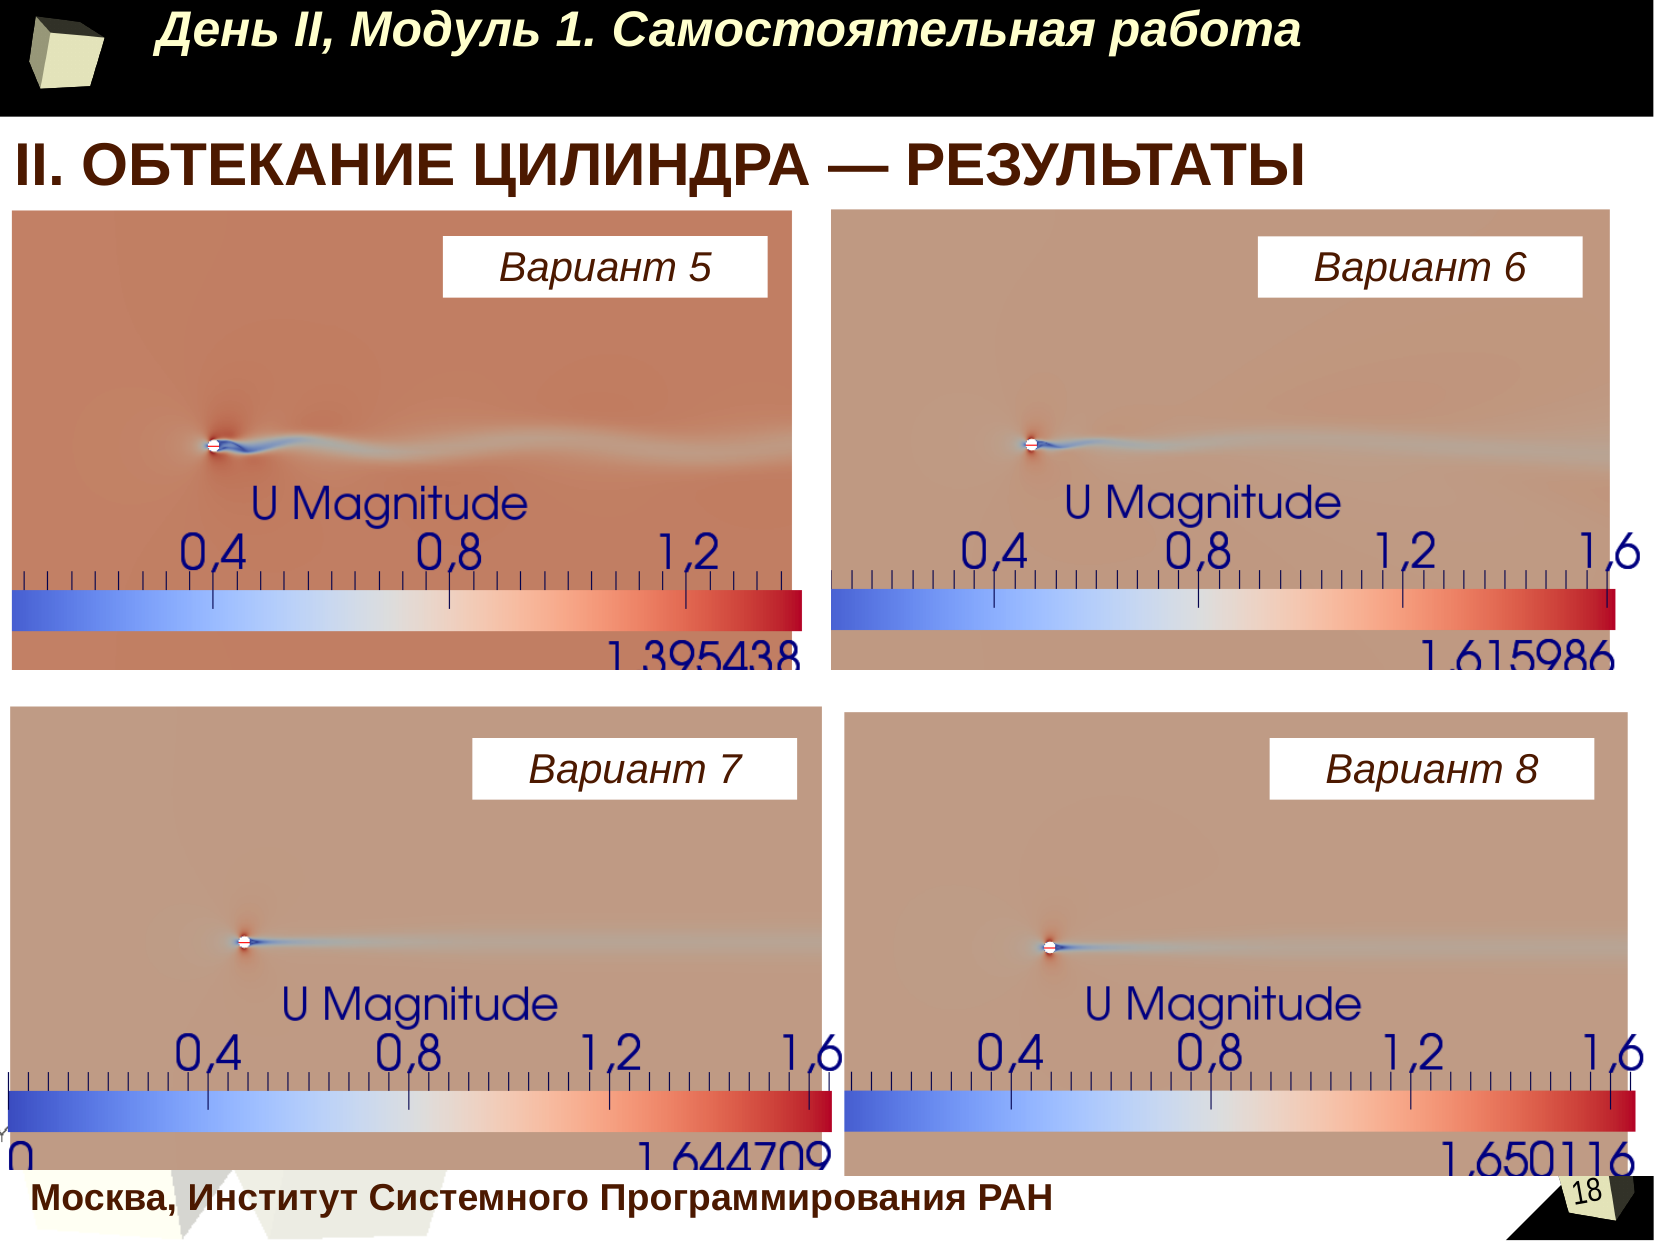

II. ОБТЕКАНИЕ ЦИЛИНДРА — РЕЗУЛЬТАТЫ
Вариант 5
Вариант 6
Вариант 7
Вариант 8